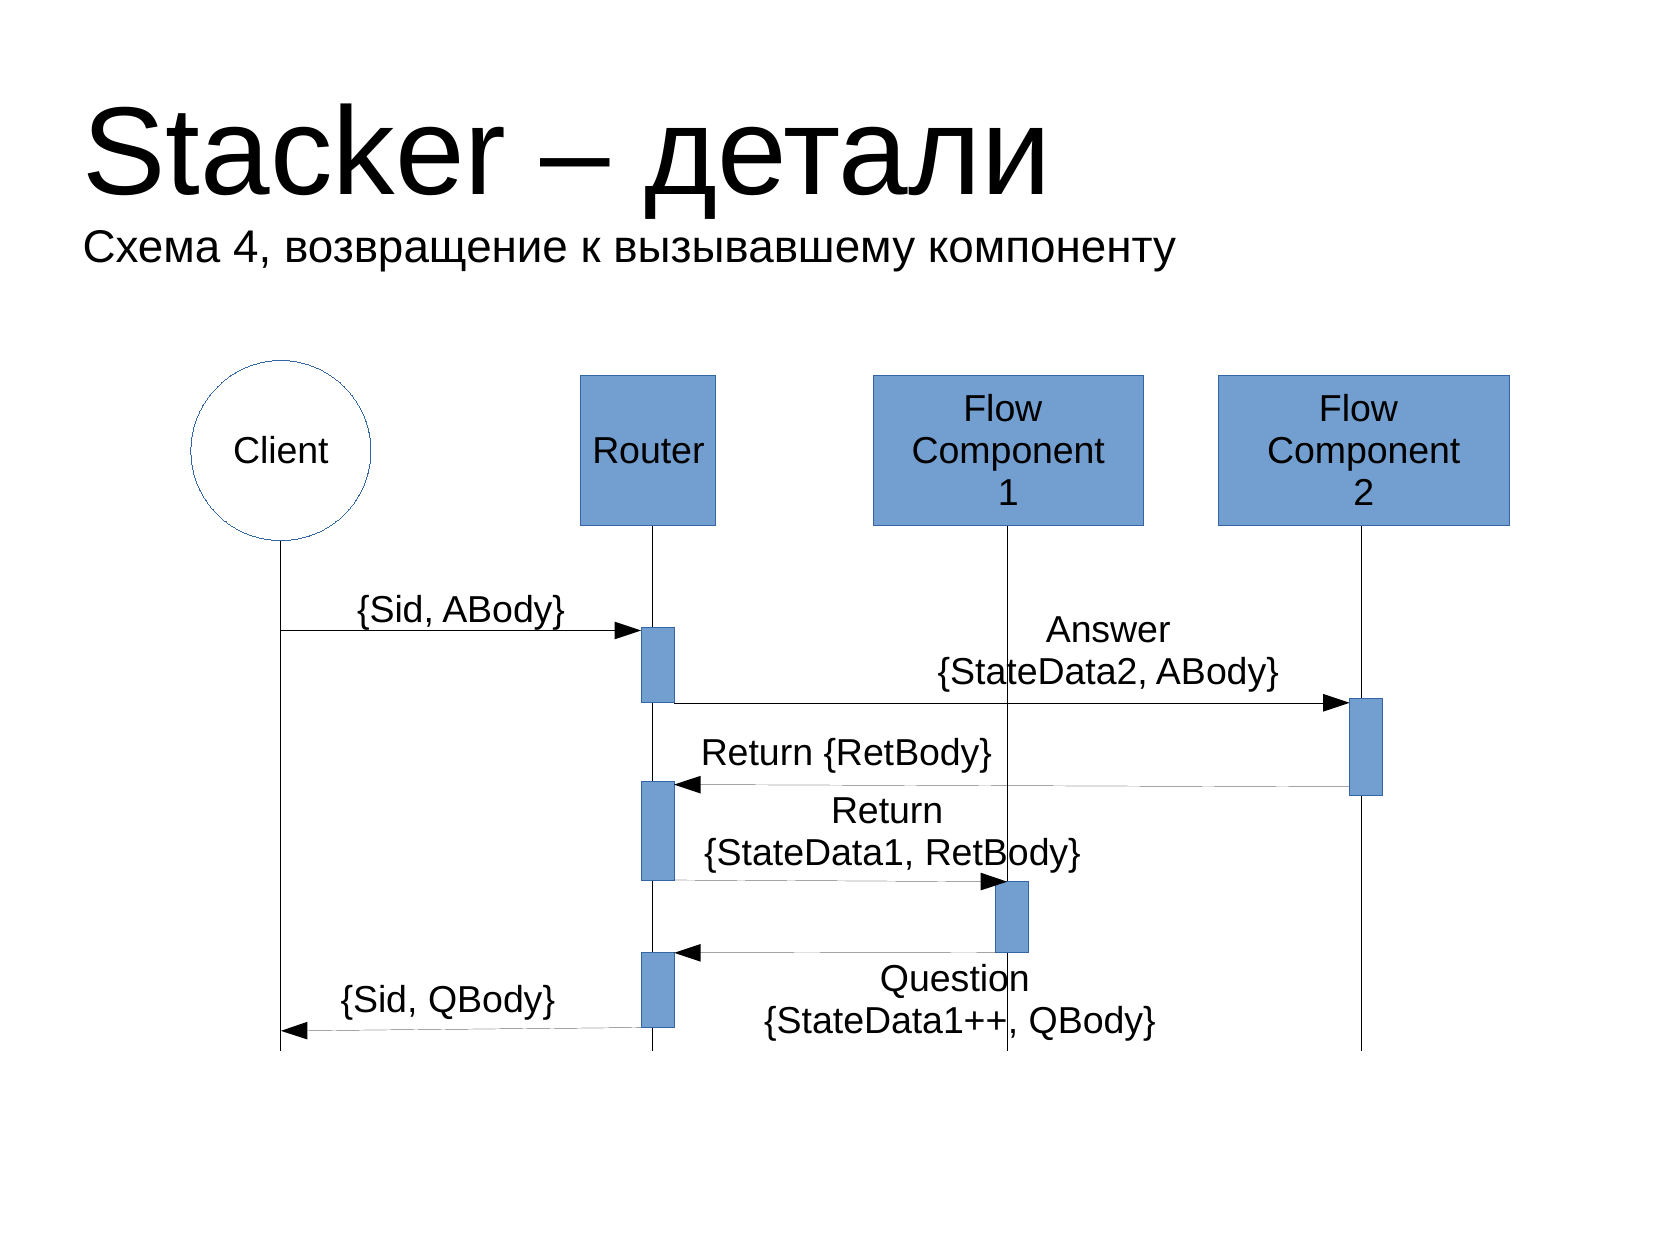

# Stacker – детали Схема 4, возвращение к вызывавшему компоненту
Client
Router
Flow
Component
1
Flow
Component
2
Answer
{StateData2, ABody}
{Sid, ABody}
Return {RetBody}
Return
{StateData1, RetBody}
Question
{StateData1++, QBody}
{Sid, QBody}